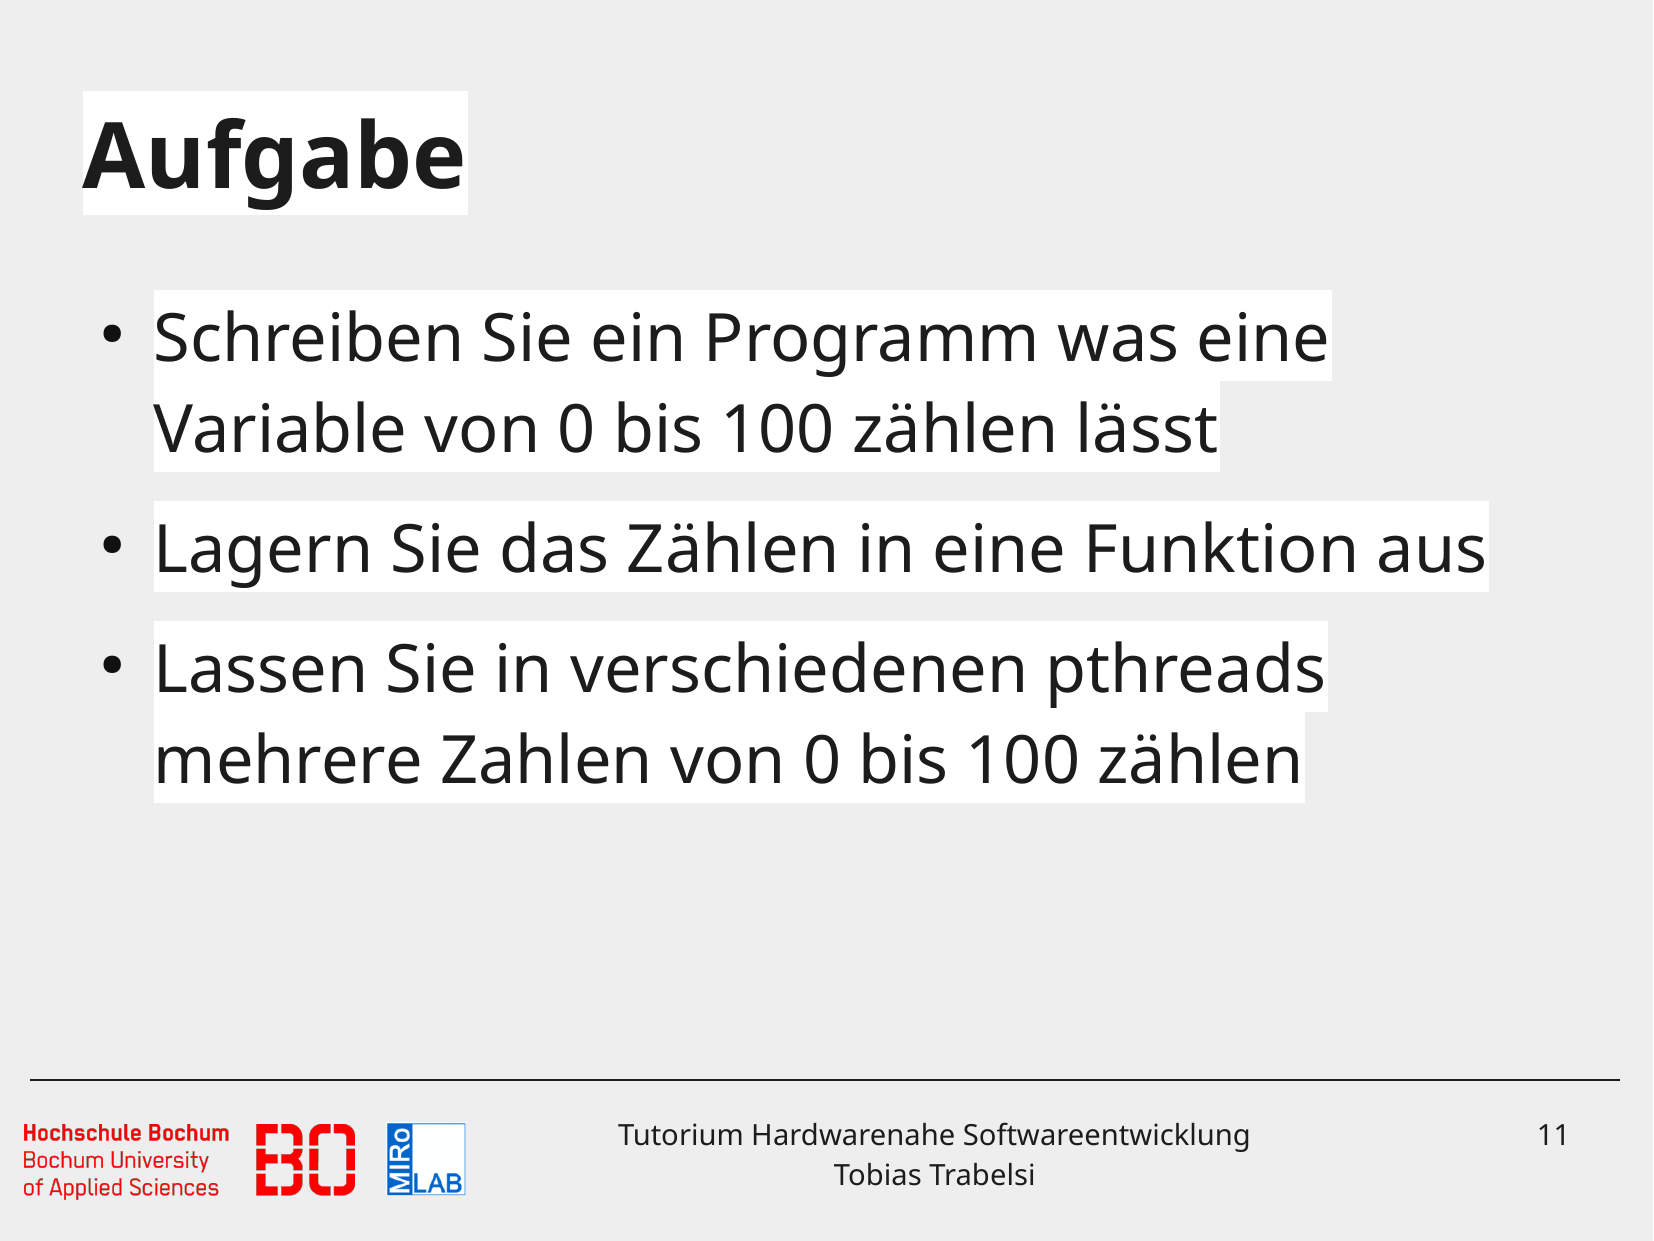

# Aufgabe
Schreiben Sie ein Programm was eine Variable von 0 bis 100 zählen lässt
Lagern Sie das Zählen in eine Funktion aus
Lassen Sie in verschiedenen pthreads mehrere Zahlen von 0 bis 100 zählen
Vanessa Böhrk - Tutorium Hardwarenahe Softwareentwicklung
11